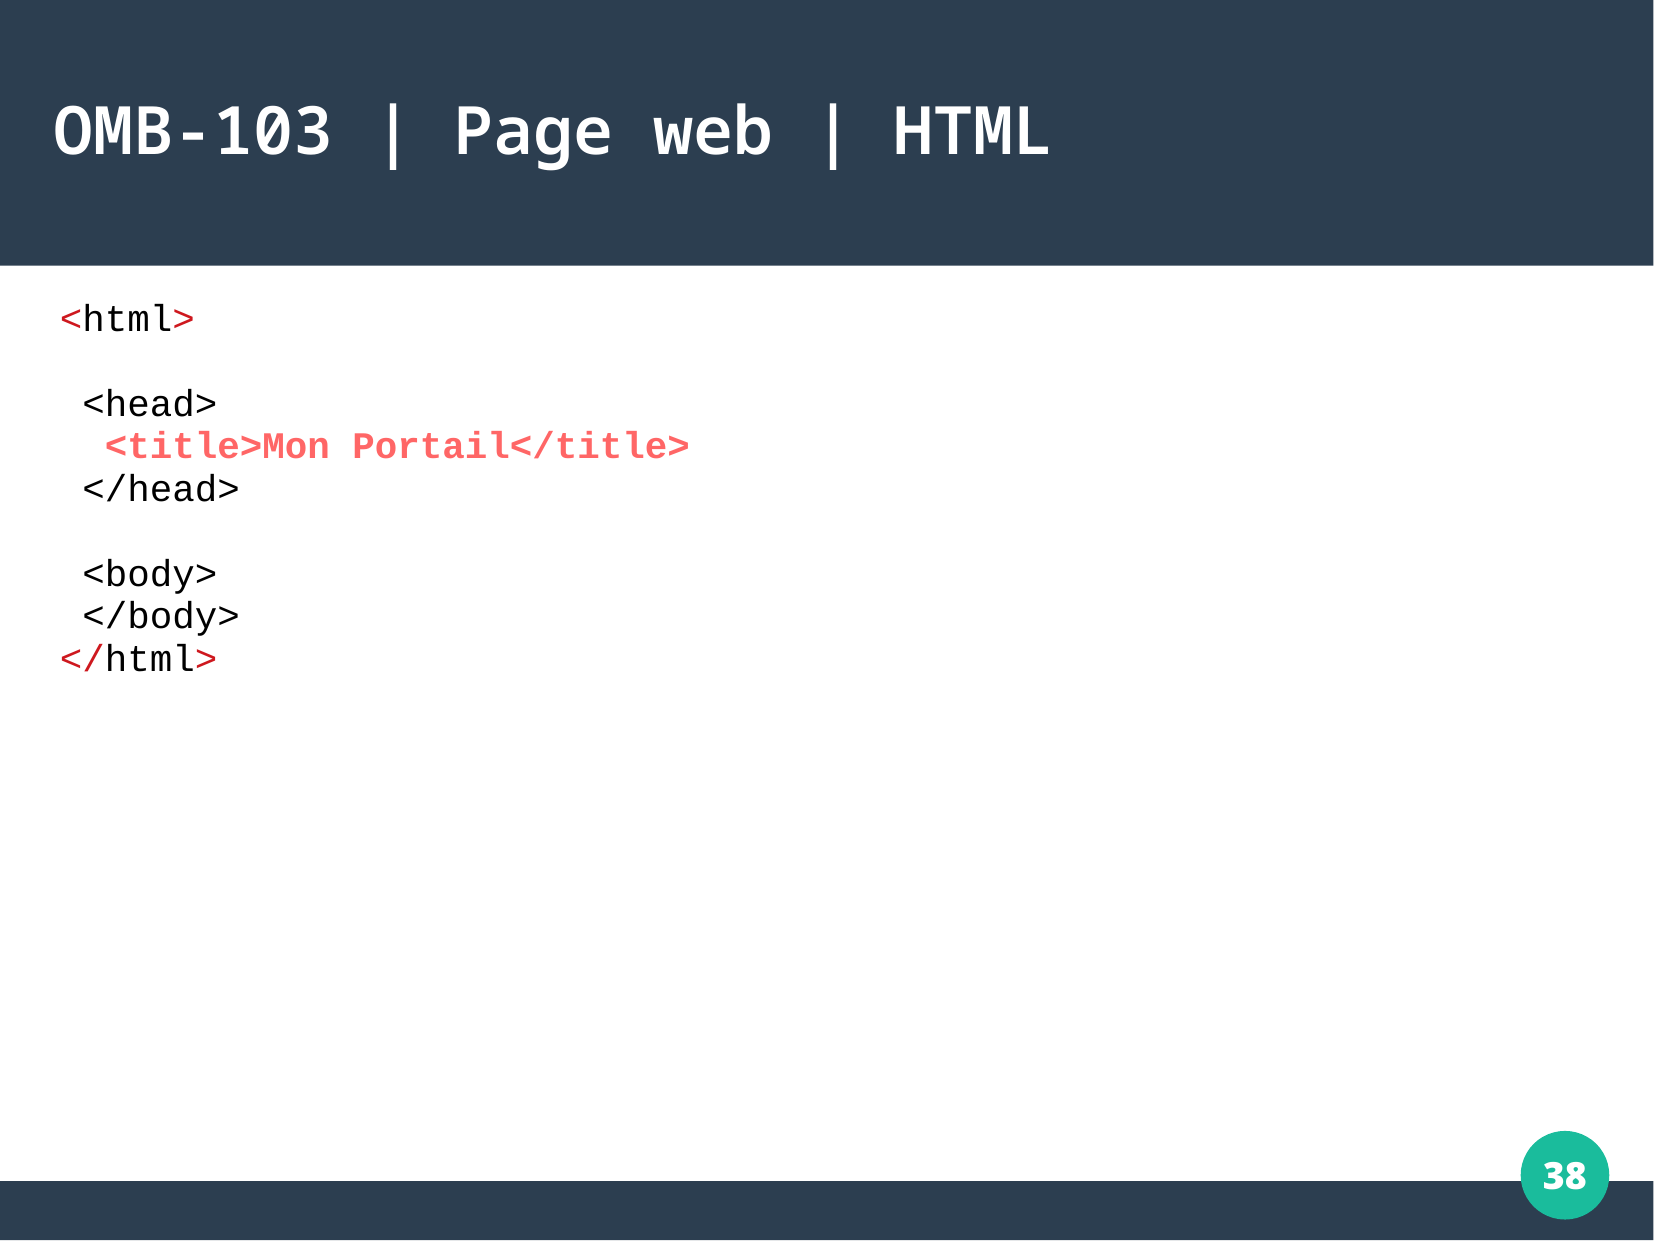

# OMB-103 | Page web | HTML
<html>
 <head>
 <title>Mon Portail</title>
 </head>
 <body>
 </body>
</html>
38